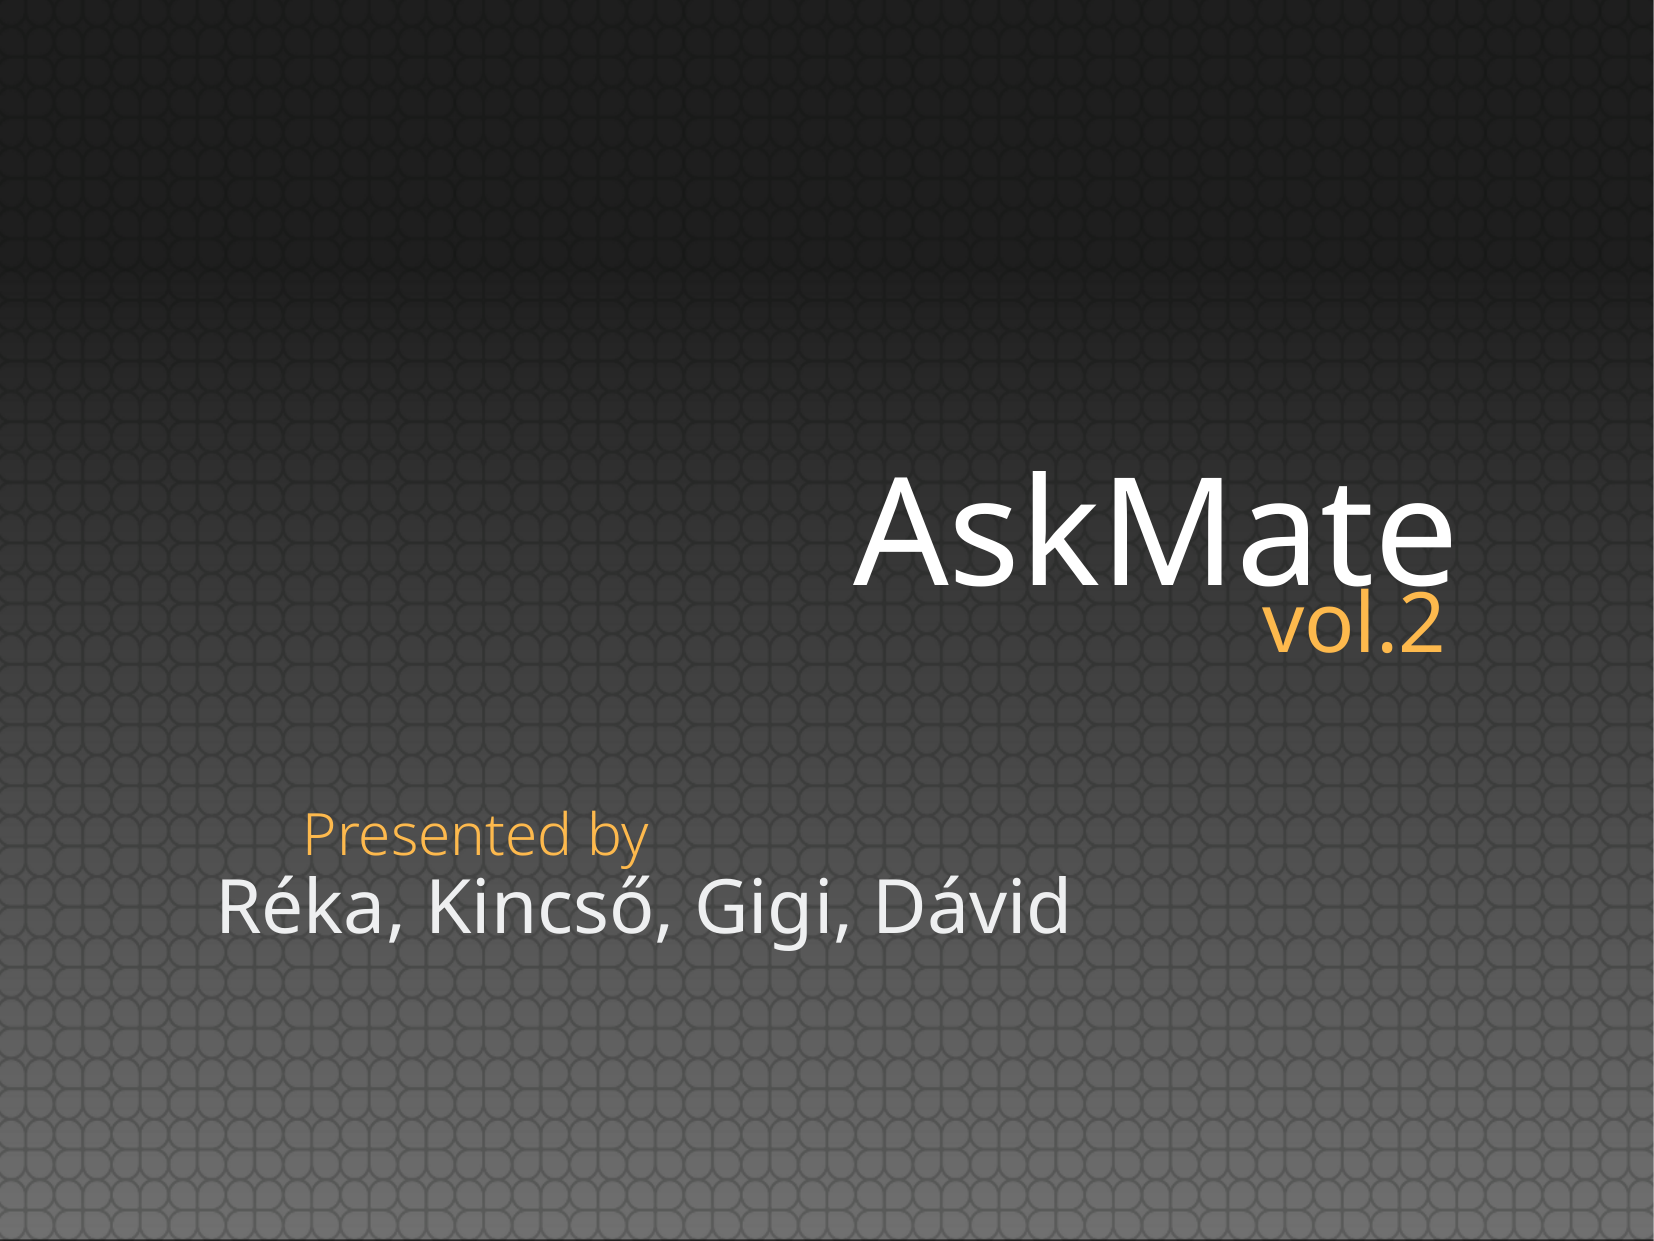

AskMate
# vol.2
Presented by
Réka, Kincső, Gigi, Dávid